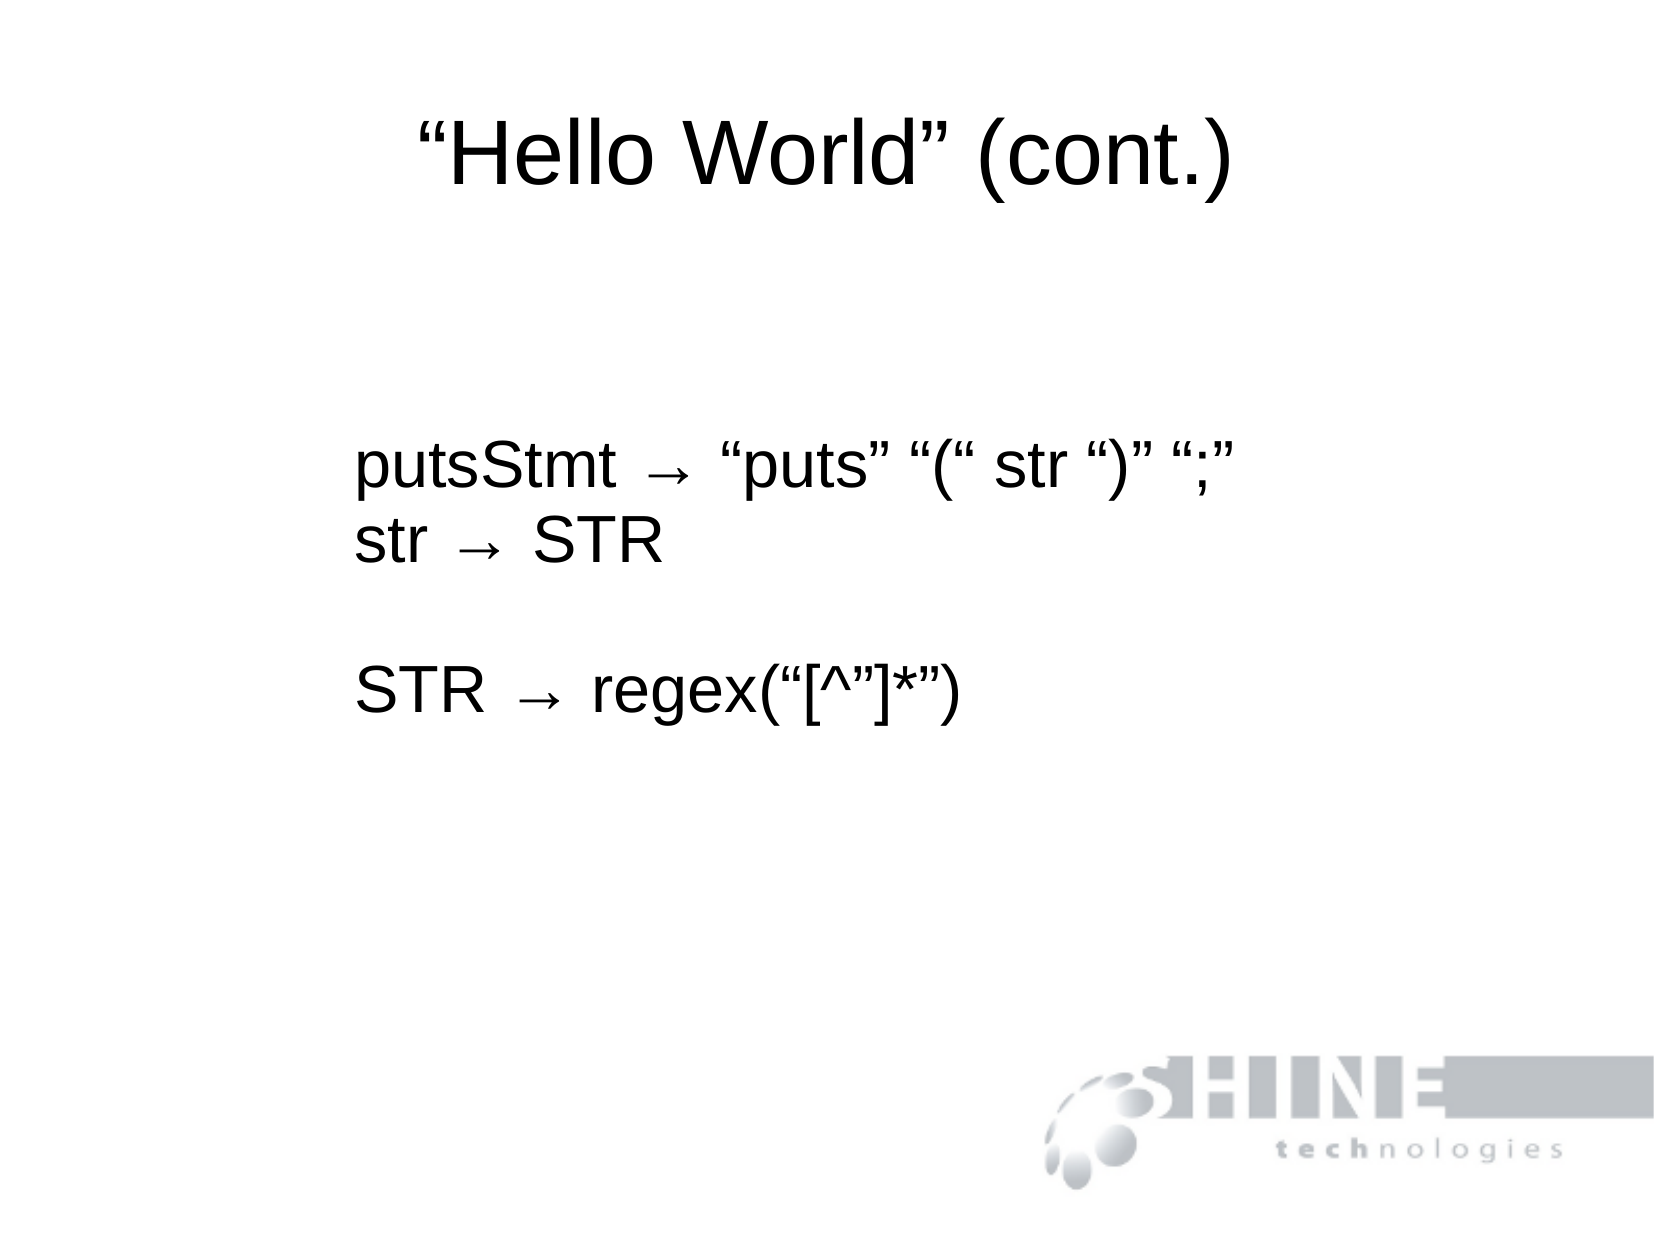

# “Hello World” (cont.)
putsStmt → “puts” “(“ str “)” “;”
str → STR
STR → regex(“[^”]*”)